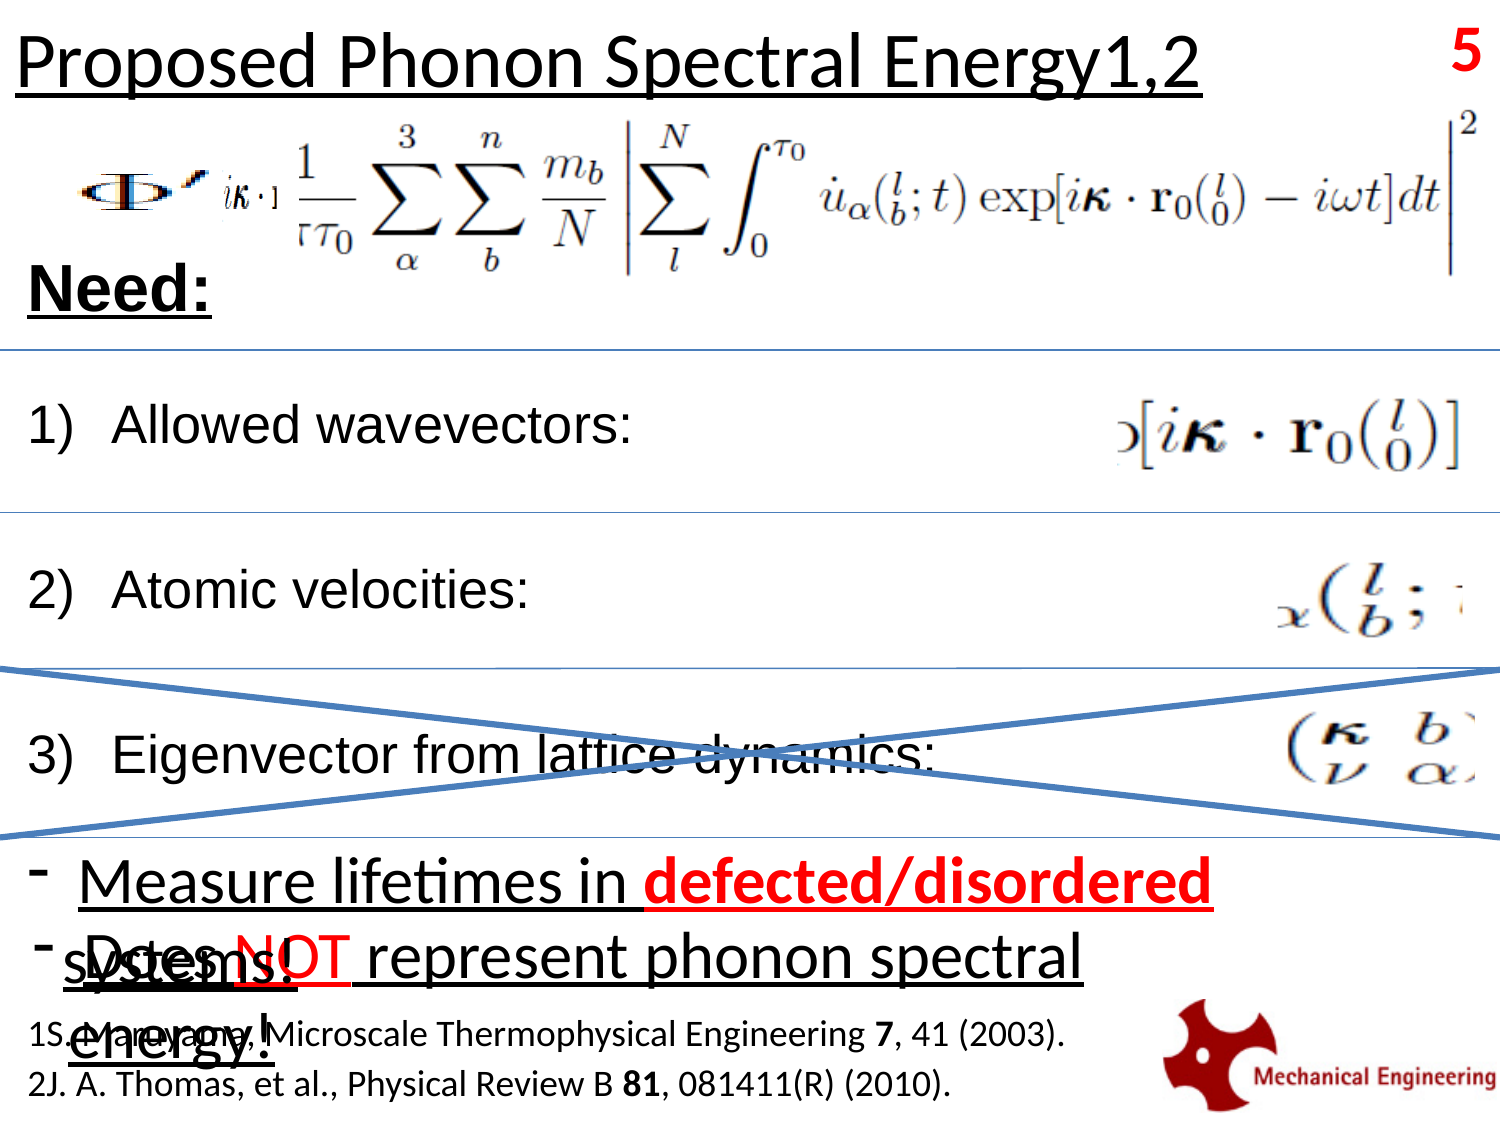

# Proposed Phonon Spectral Energy1,2
5
Need:
Allowed wavevectors:
Atomic velocities:
Eigenvector from lattice dynamics:
 Measure lifetimes in defected/disordered systems!
 Does NOT represent phonon spectral energy!
1S. Maruyama, Microscale Thermophysical Engineering 7, 41 (2003).
2J. A. Thomas, et al., Physical Review B 81, 081411(R) (2010).